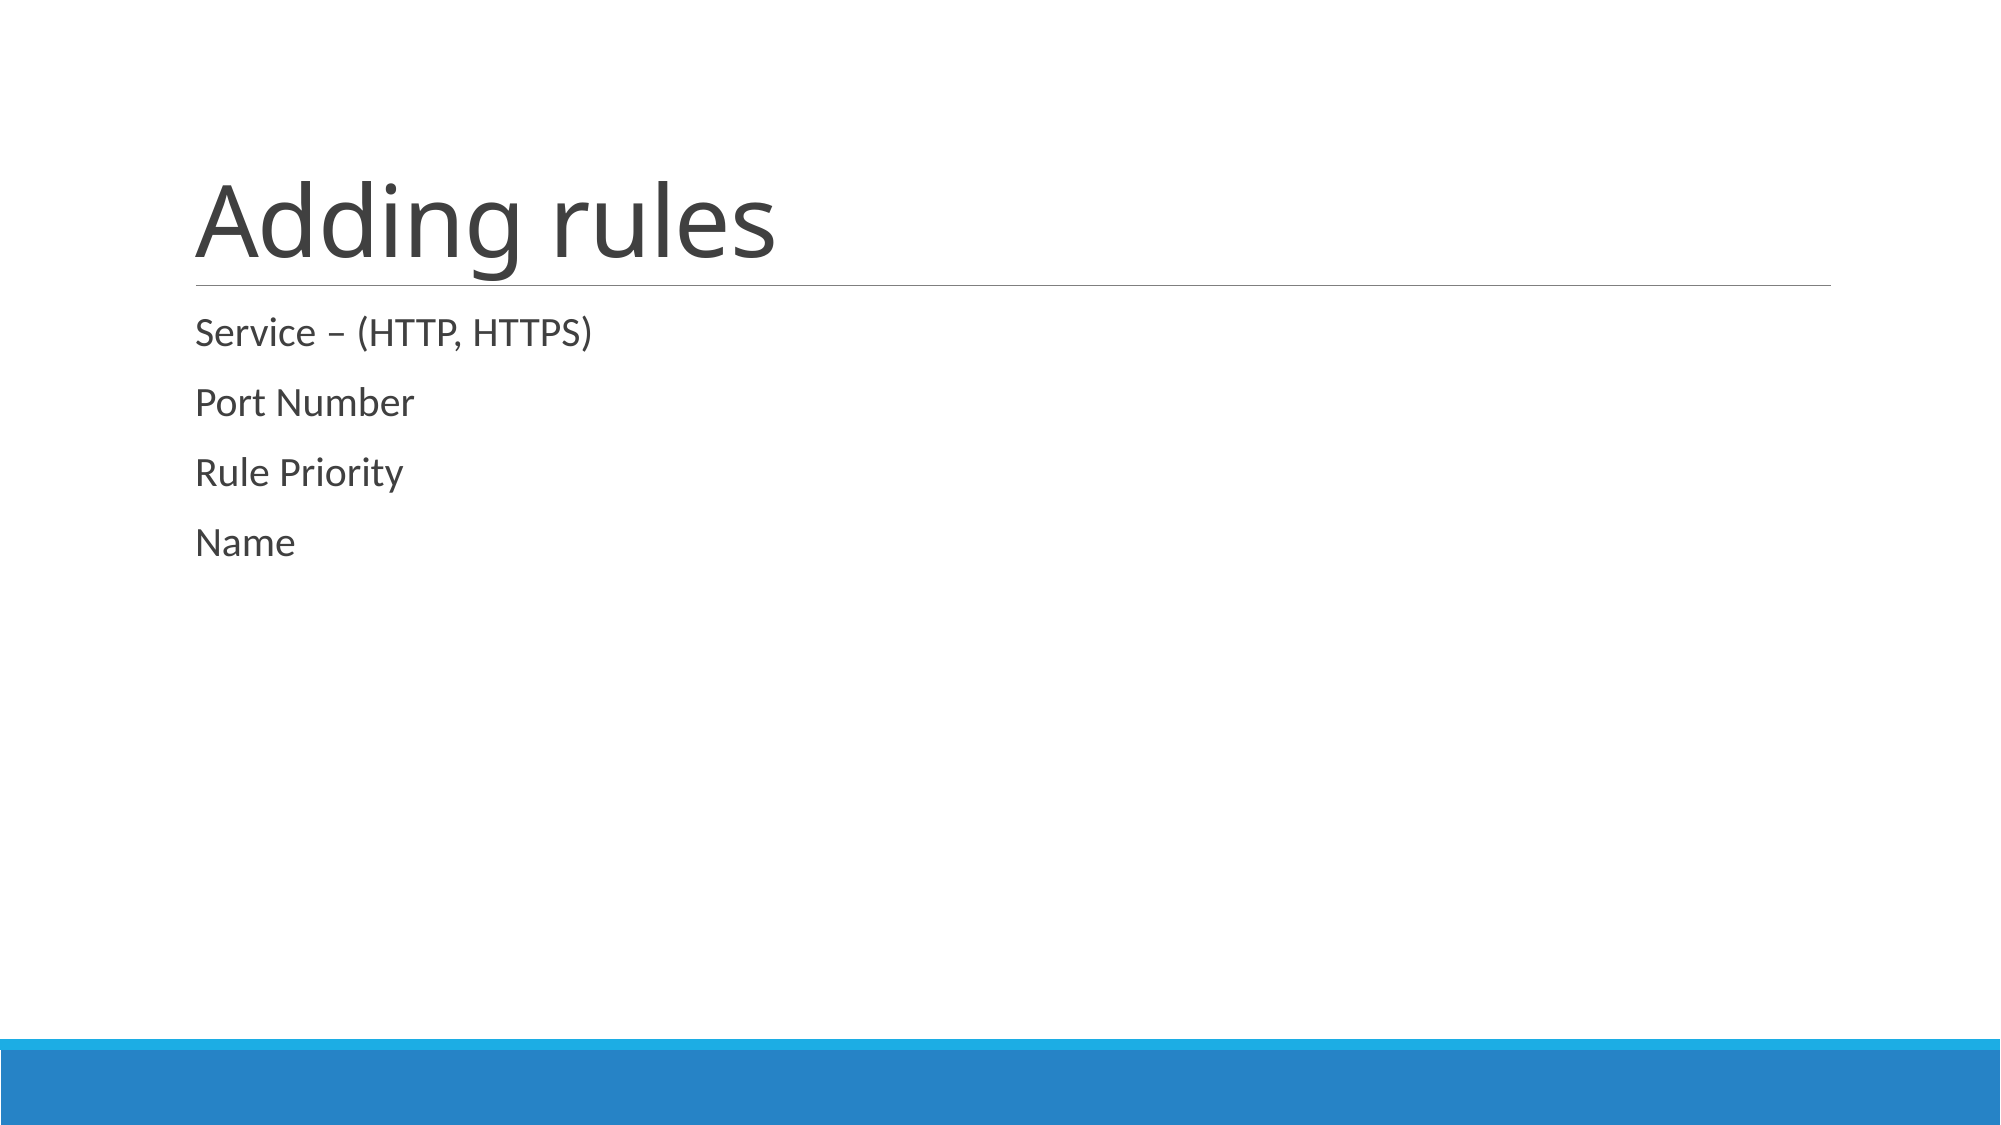

# Adding rules
Service – (HTTP, HTTPS)
Port Number
Rule Priority
Name